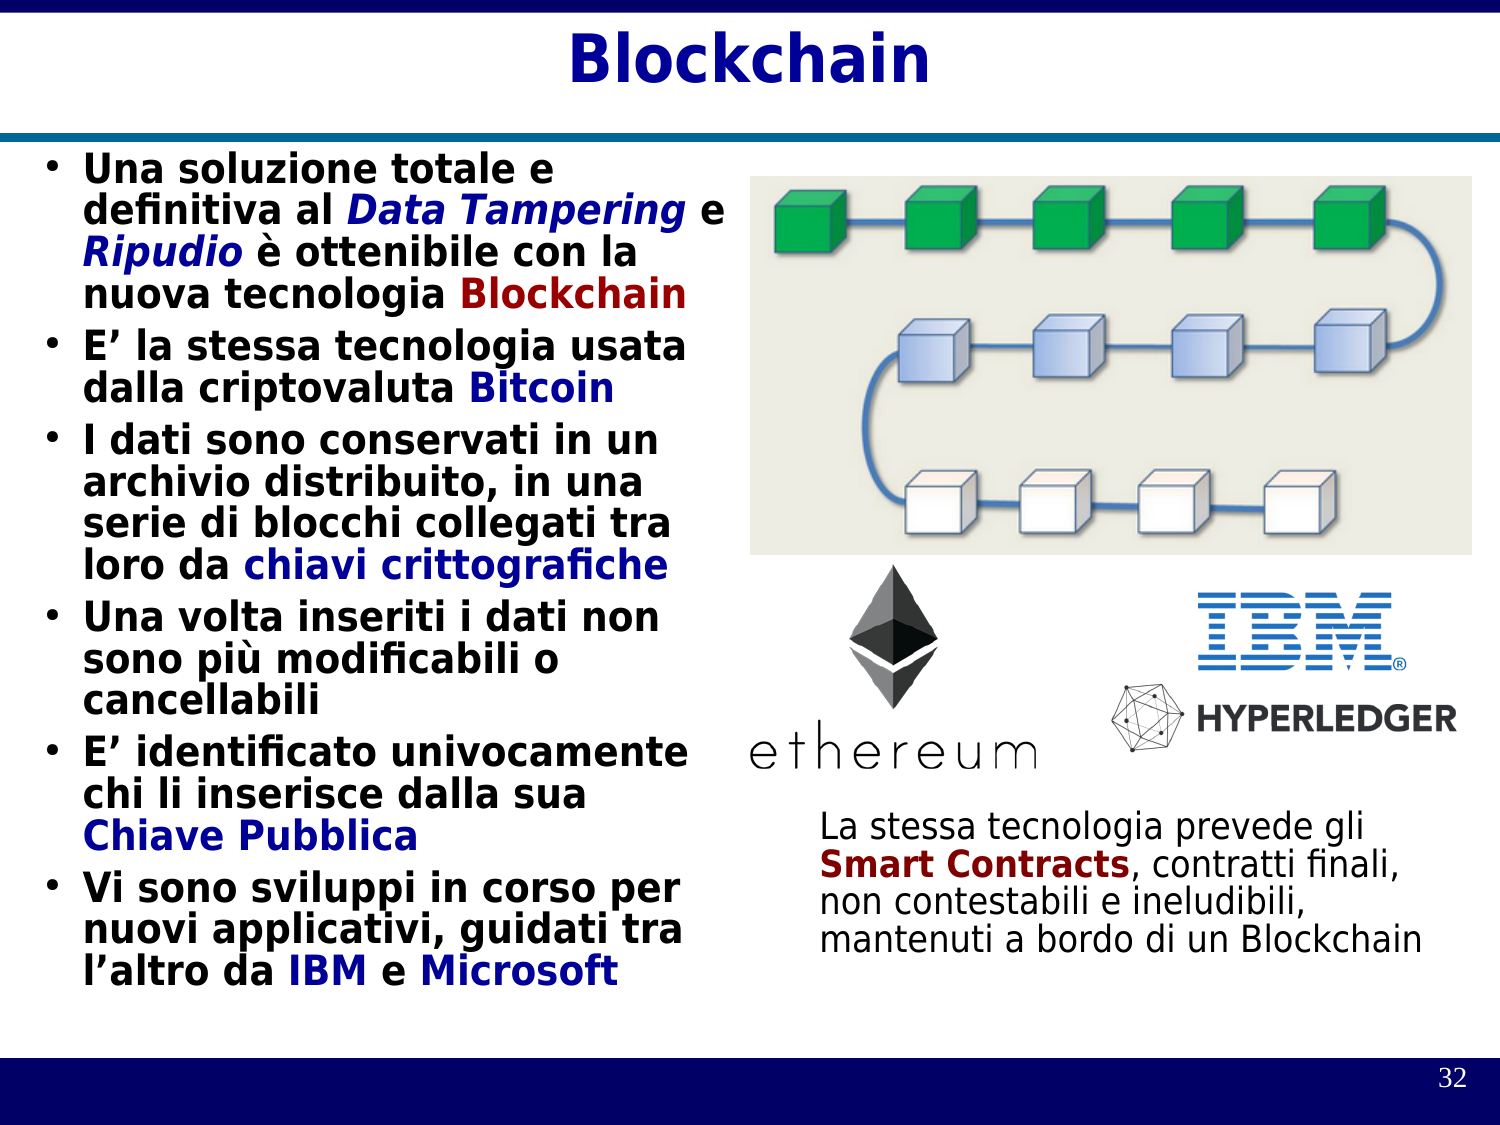

# Blockchain
Una soluzione totale e definitiva al Data Tampering e Ripudio è ottenibile con la nuova tecnologia Blockchain
E’ la stessa tecnologia usata dalla criptovaluta Bitcoin
I dati sono conservati in un archivio distribuito, in una serie di blocchi collegati tra loro da chiavi crittografiche
Una volta inseriti i dati non sono più modificabili o cancellabili
E’ identificato univocamente chi li inserisce dalla sua Chiave Pubblica
Vi sono sviluppi in corso per nuovi applicativi, guidati tra l’altro da IBM e Microsoft
La stessa tecnologia prevede gli
Smart Contracts, contratti finali,
non contestabili e ineludibili,
mantenuti a bordo di un Blockchain